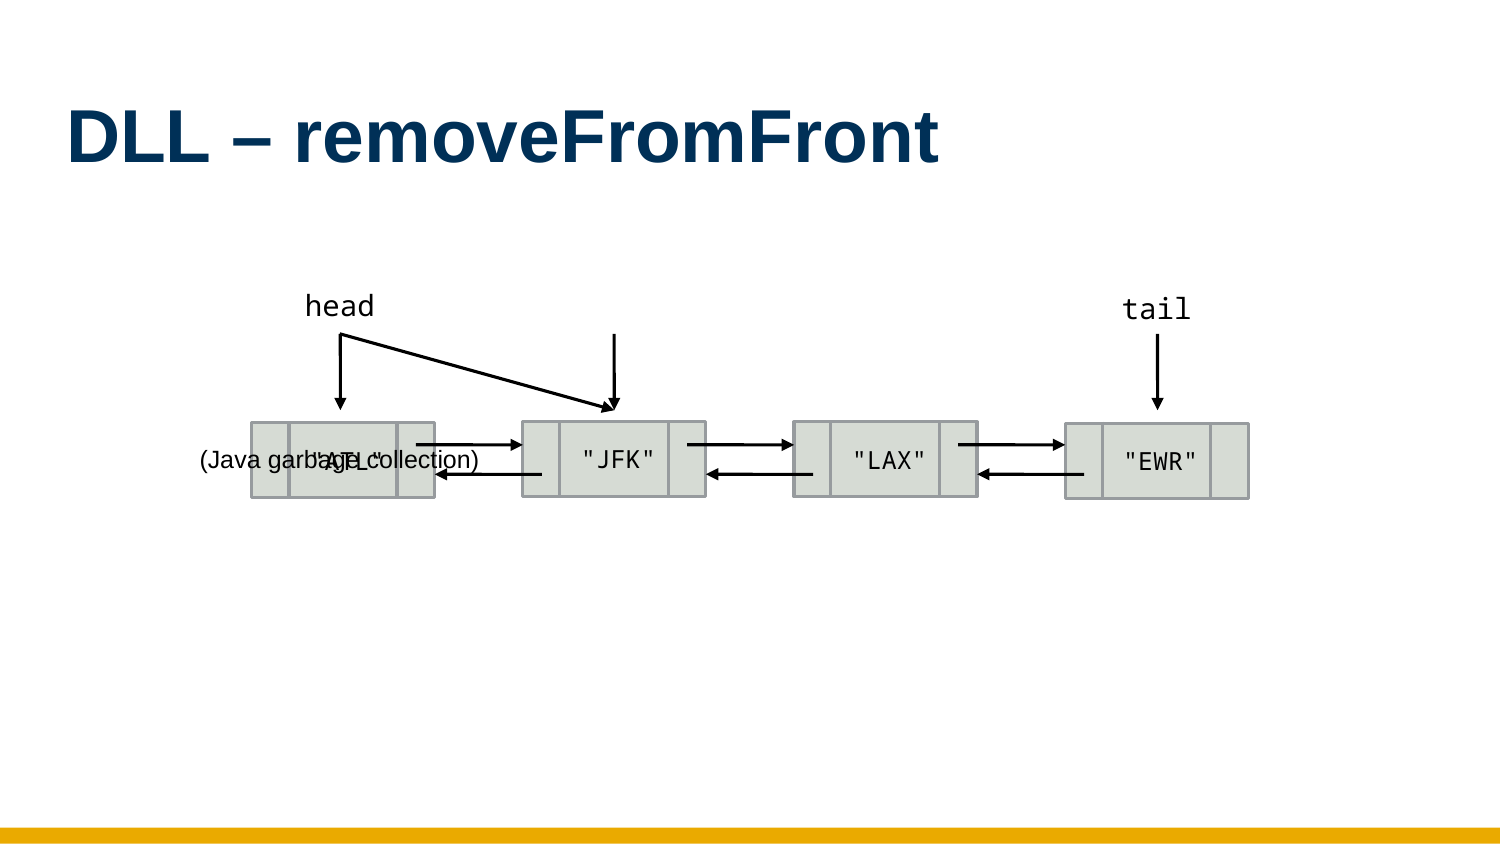

# DLL – removeFromFront
head
tail
"JFK"
"EWR"
"LAX"
"ATL"
(Java garbage collection)